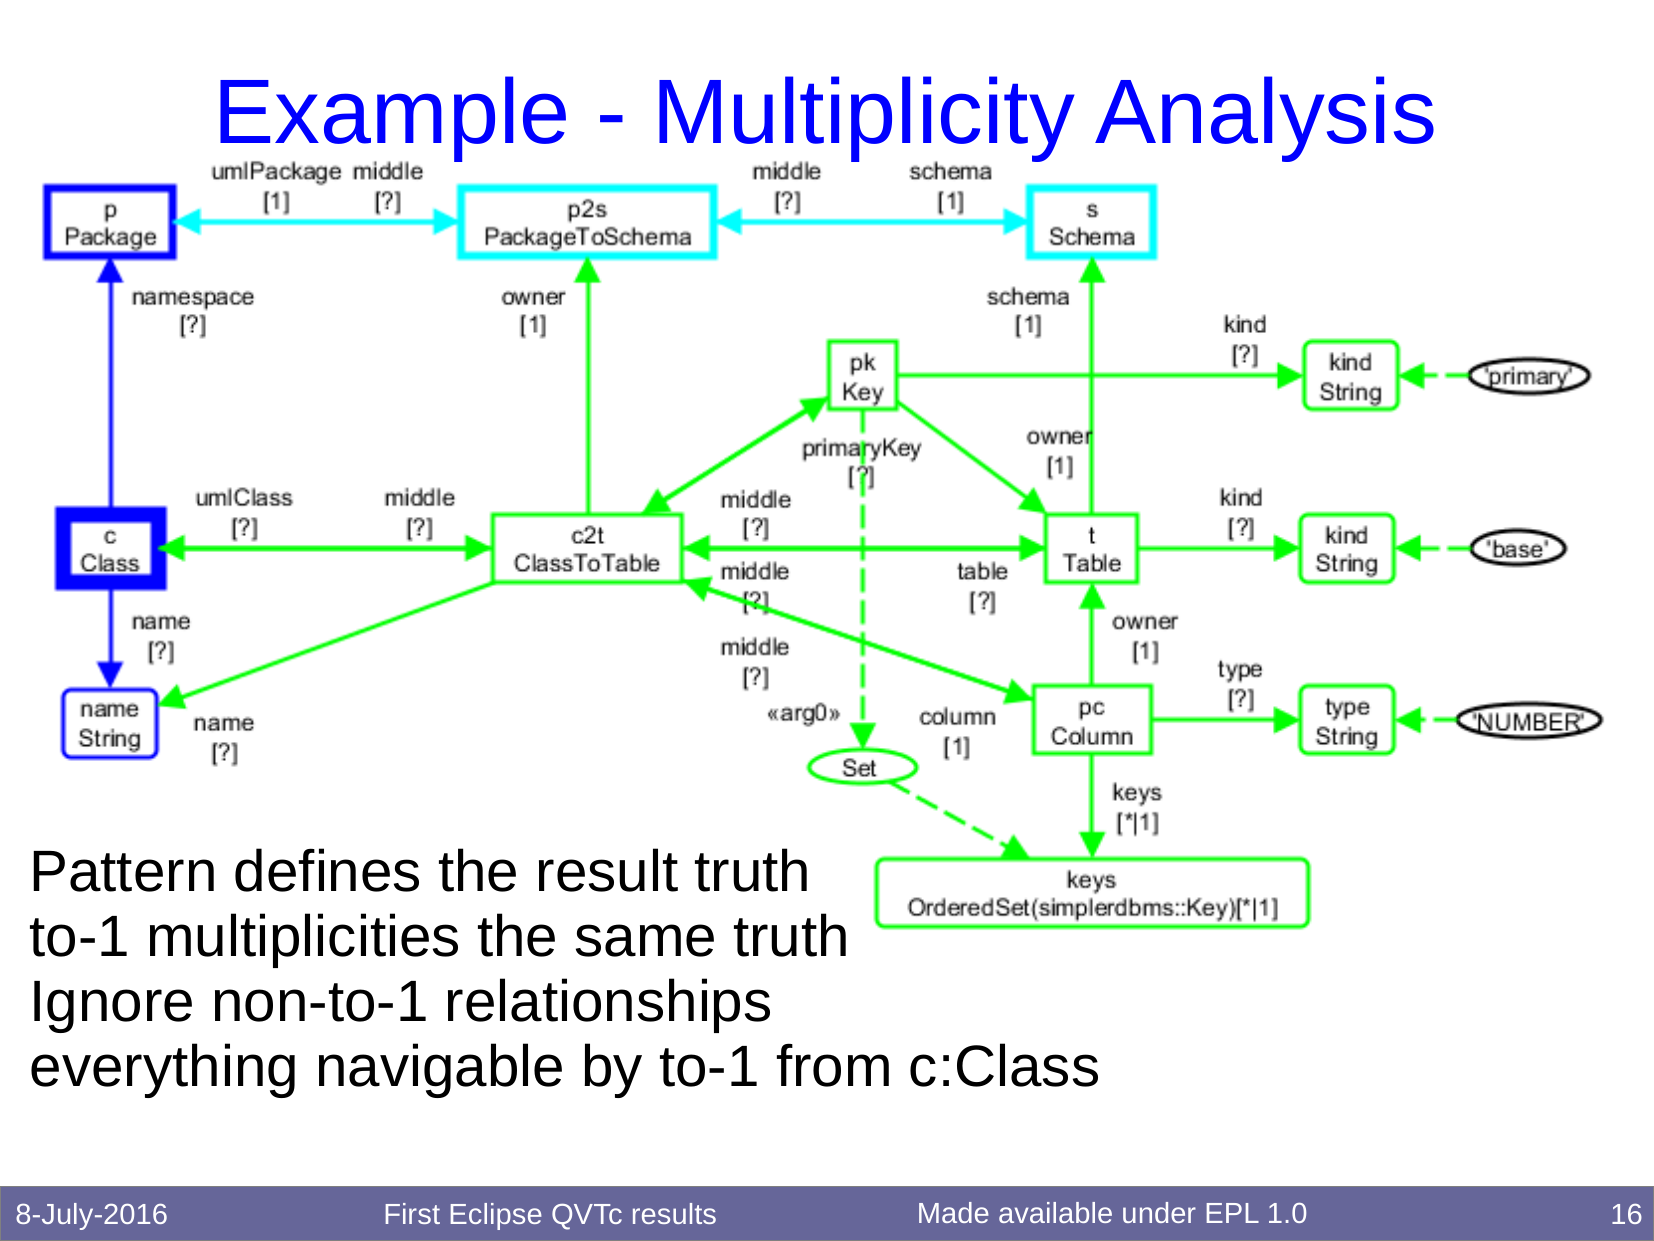

# Example - Multiplicity Analysis
Pattern defines the result truth
to-1 multiplicities the same truth
Ignore non-to-1 relationships
everything navigable by to-1 from c:Class
8-July-2016
First Eclipse QVTc results
16